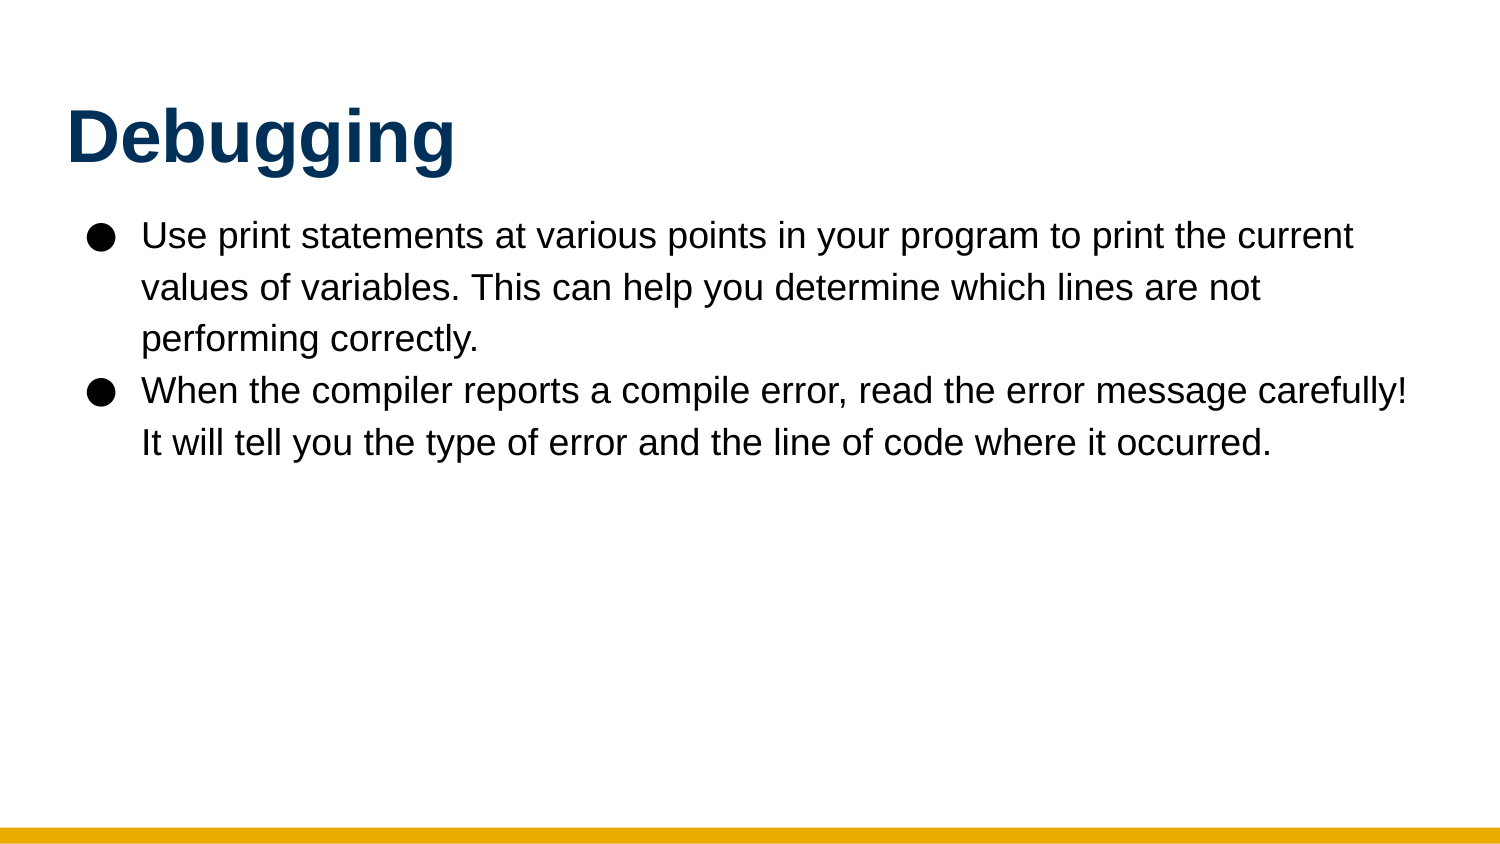

# Debugging
Use print statements at various points in your program to print the current values of variables. This can help you determine which lines are not performing correctly.
When the compiler reports a compile error, read the error message carefully! It will tell you the type of error and the line of code where it occurred.